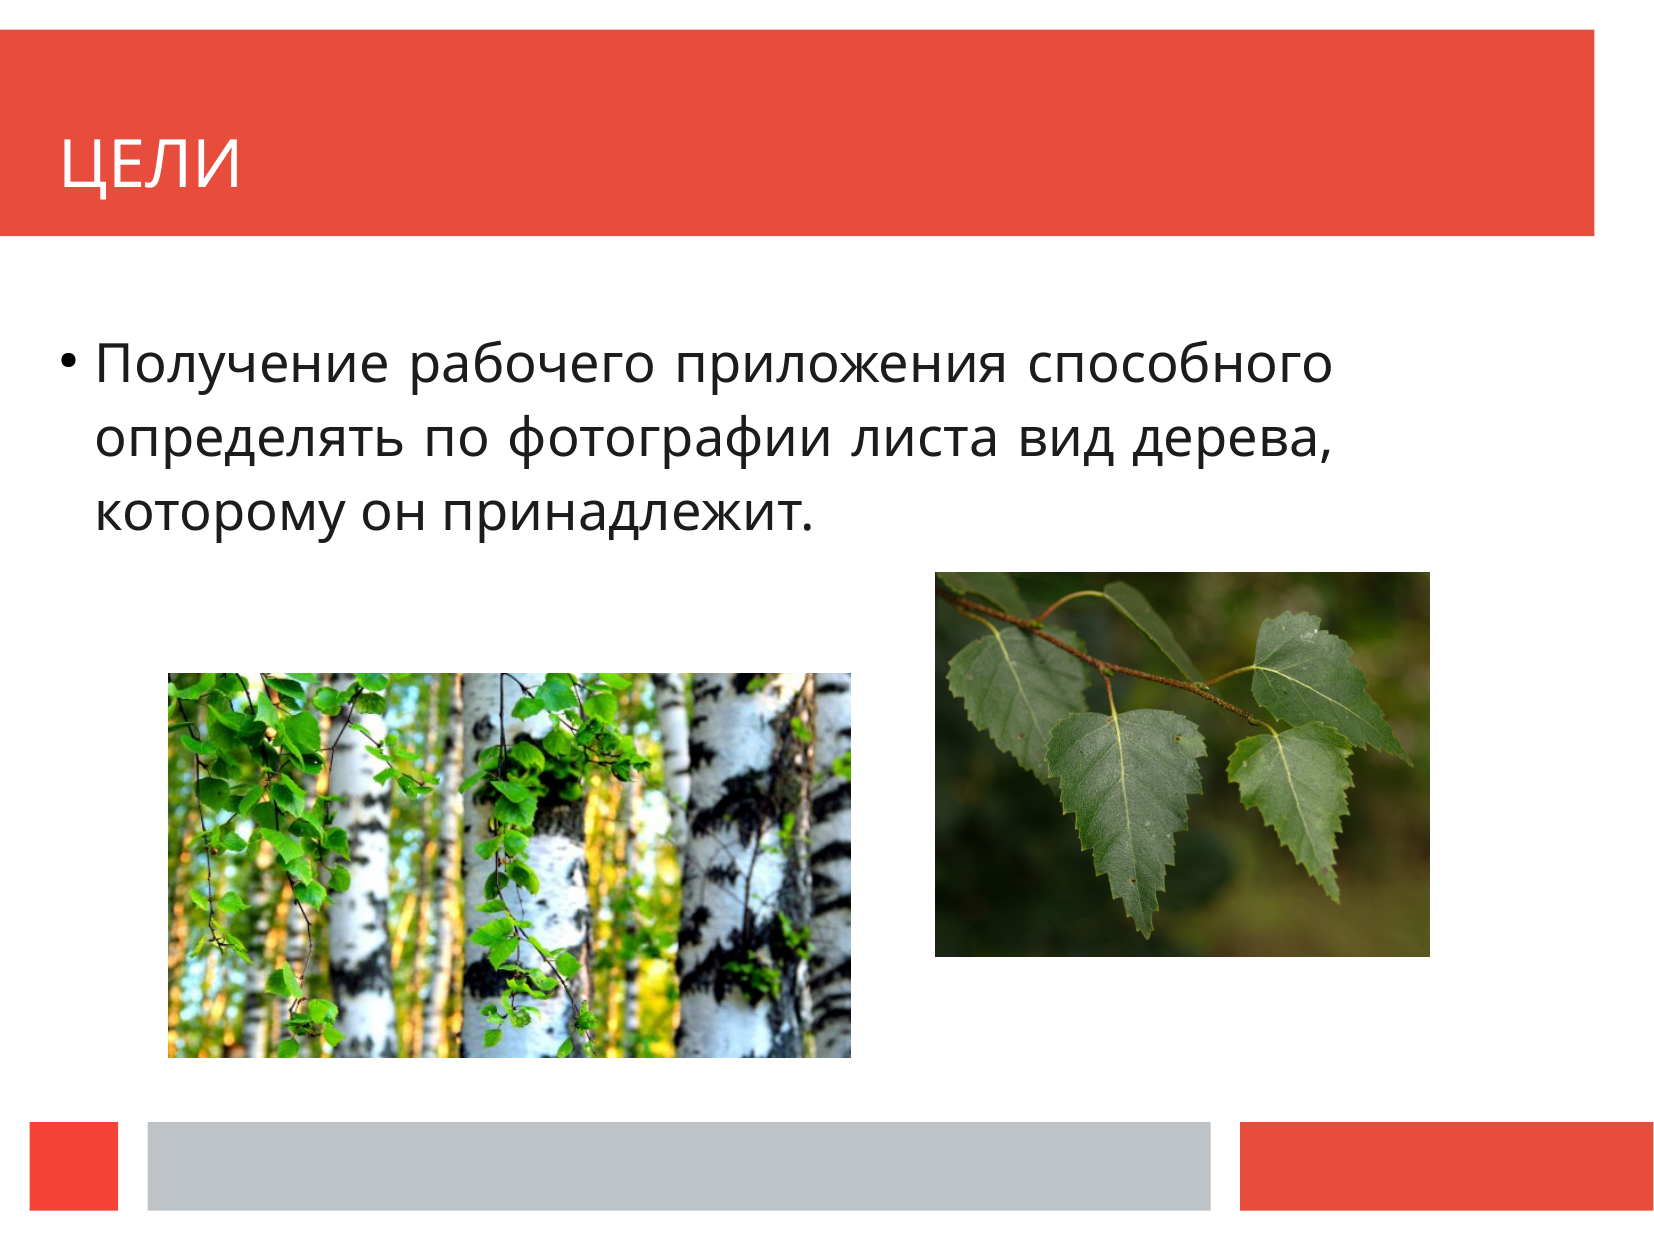

# ЦЕЛИ
Получение рабочего приложения способного определять по фотографии листа вид дерева, которому он принадлежит.